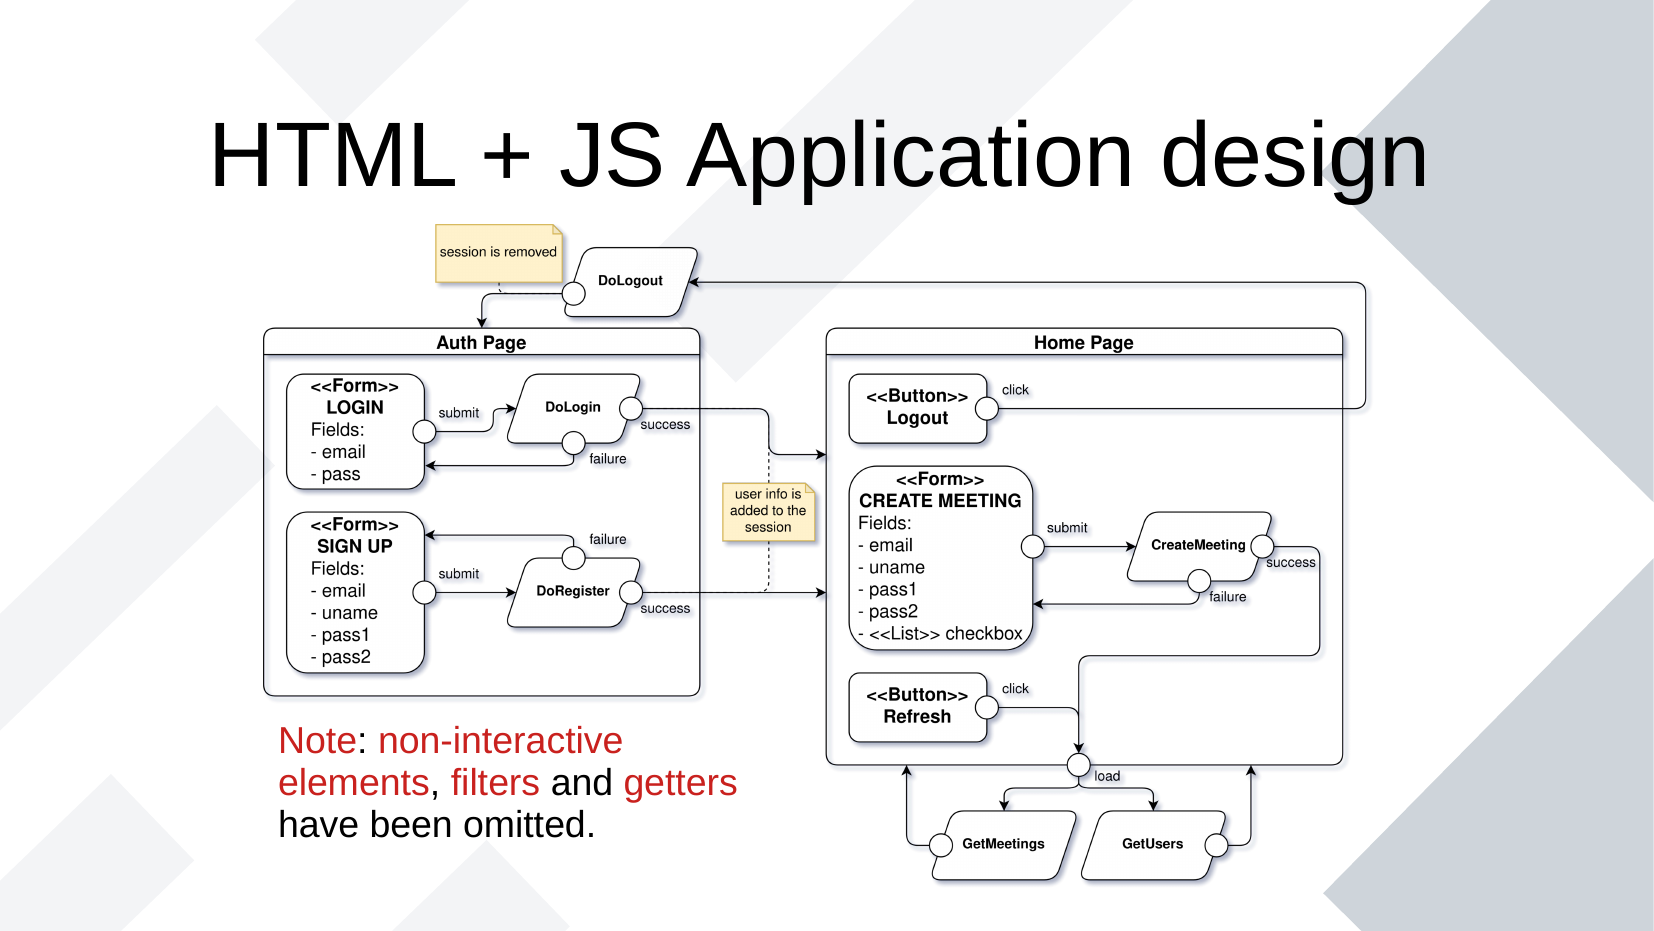

# HTML + JS Application design
Note: non-interactive elements, filters and getters have been omitted.